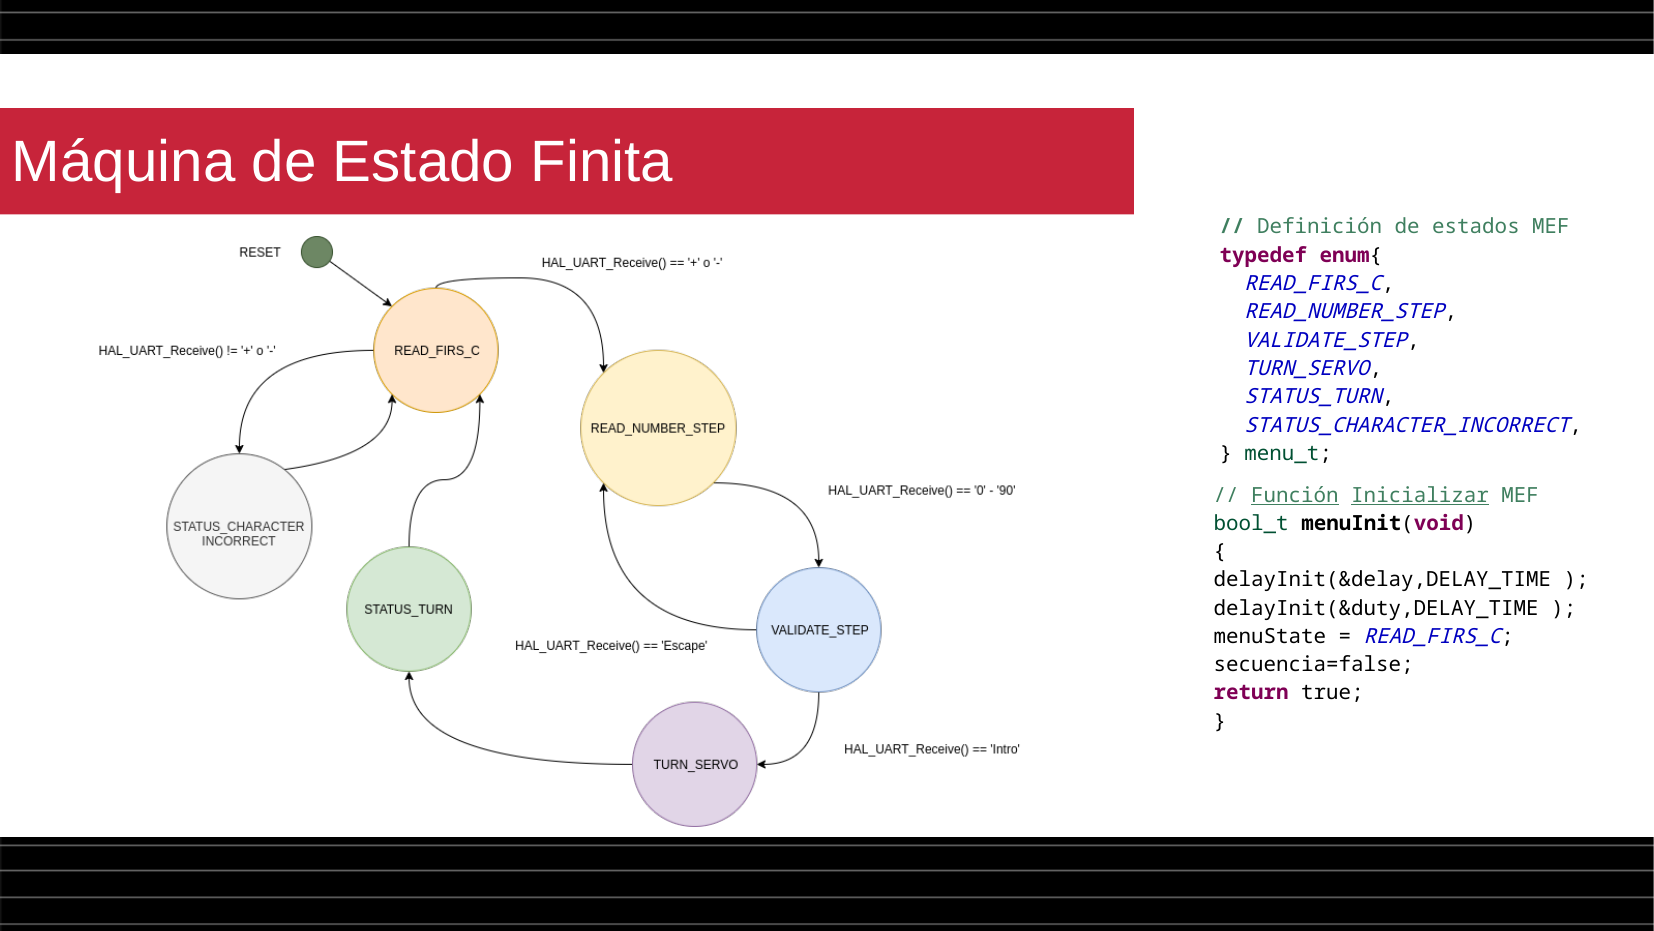

# Máquina de Estado Finita
// Definición de estados MEF
typedef enum{
 READ_FIRS_C,
 READ_NUMBER_STEP,
 VALIDATE_STEP,
 TURN_SERVO,
 STATUS_TURN,
 STATUS_CHARACTER_INCORRECT,
} menu_t;
// Función Inicializar MEF
bool_t menuInit(void)
{
delayInit(&delay,DELAY_TIME );
delayInit(&duty,DELAY_TIME );
menuState = READ_FIRS_C;
secuencia=false;
return true;
}